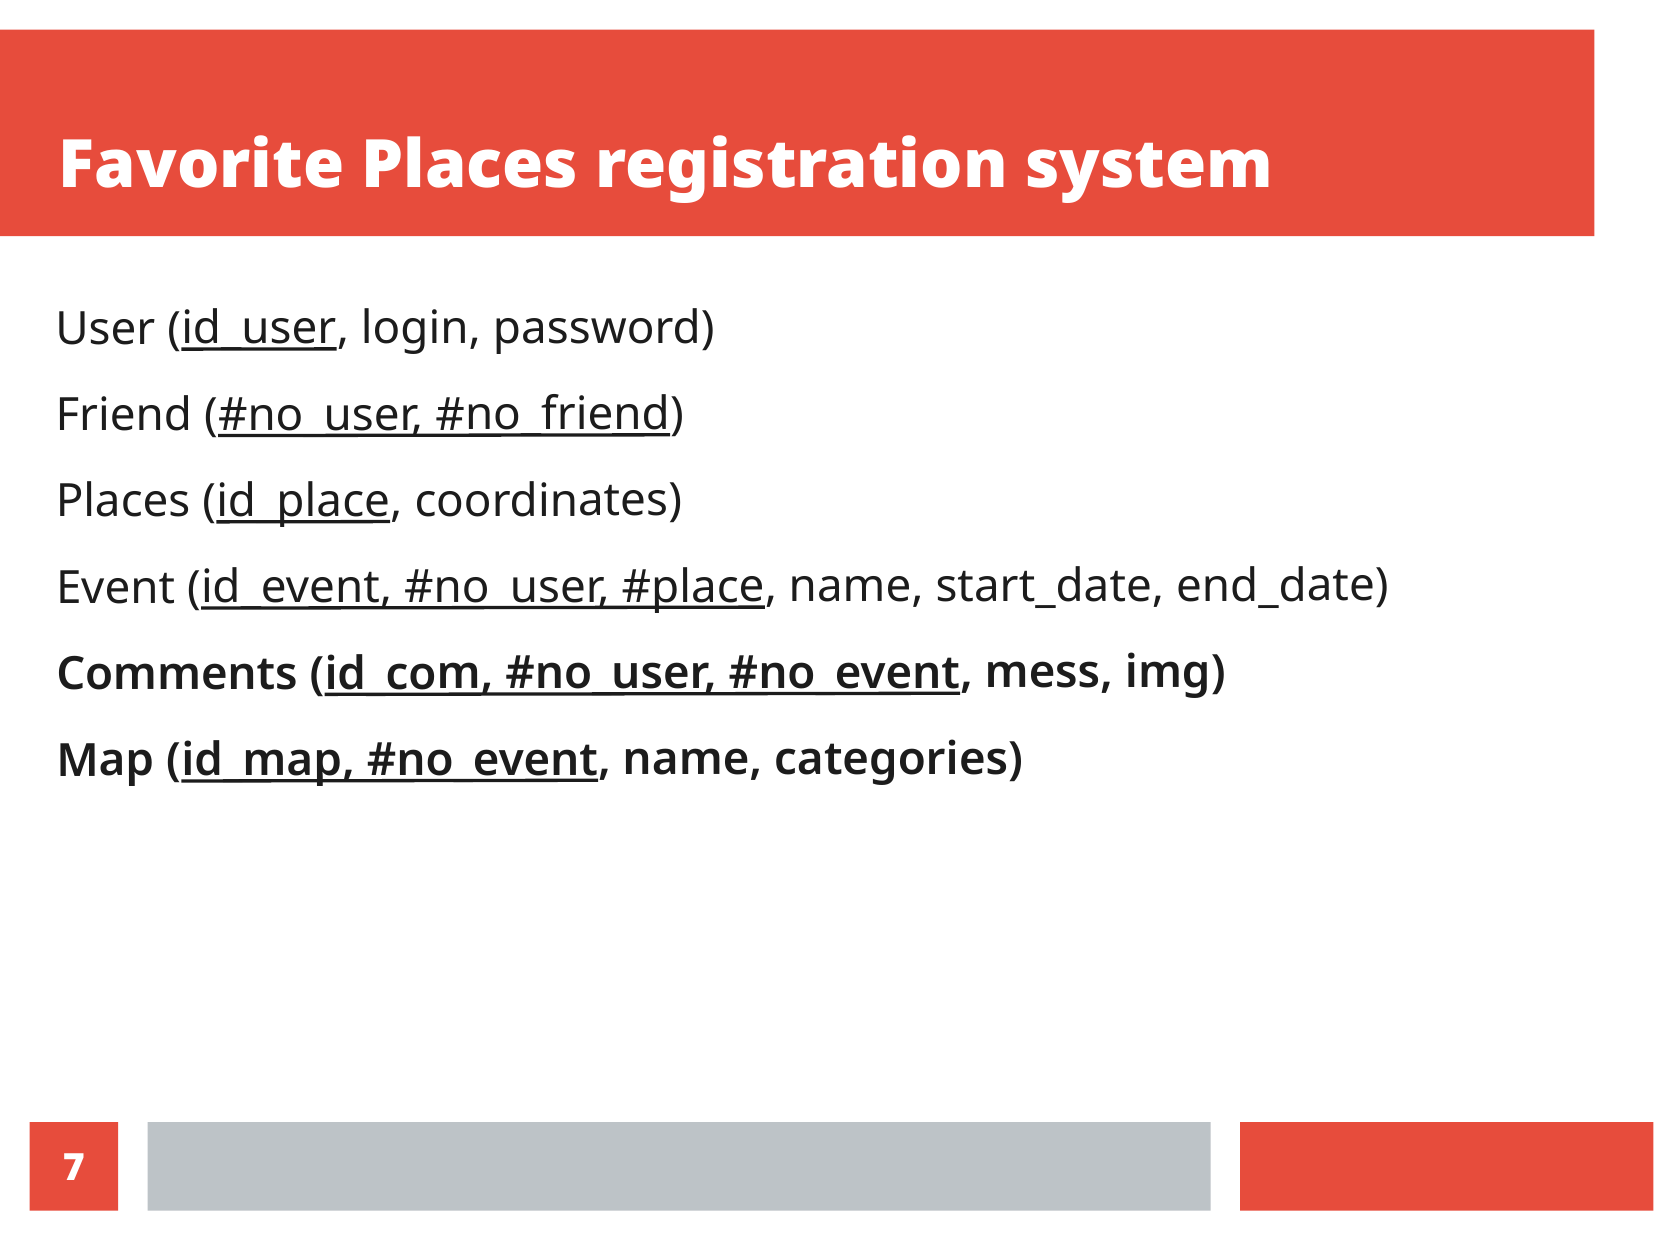

# Favorite Places registration system
User (id_user, login, password)
Friend (#no_user, #no_friend)
Places (id_place, coordinates)
Event (id_event, #no_user, #place, name, start_date, end_date)
Comments (id_com, #no_user, #no_event, mess, img)
Map (id_map, #no_event, name, categories)
7